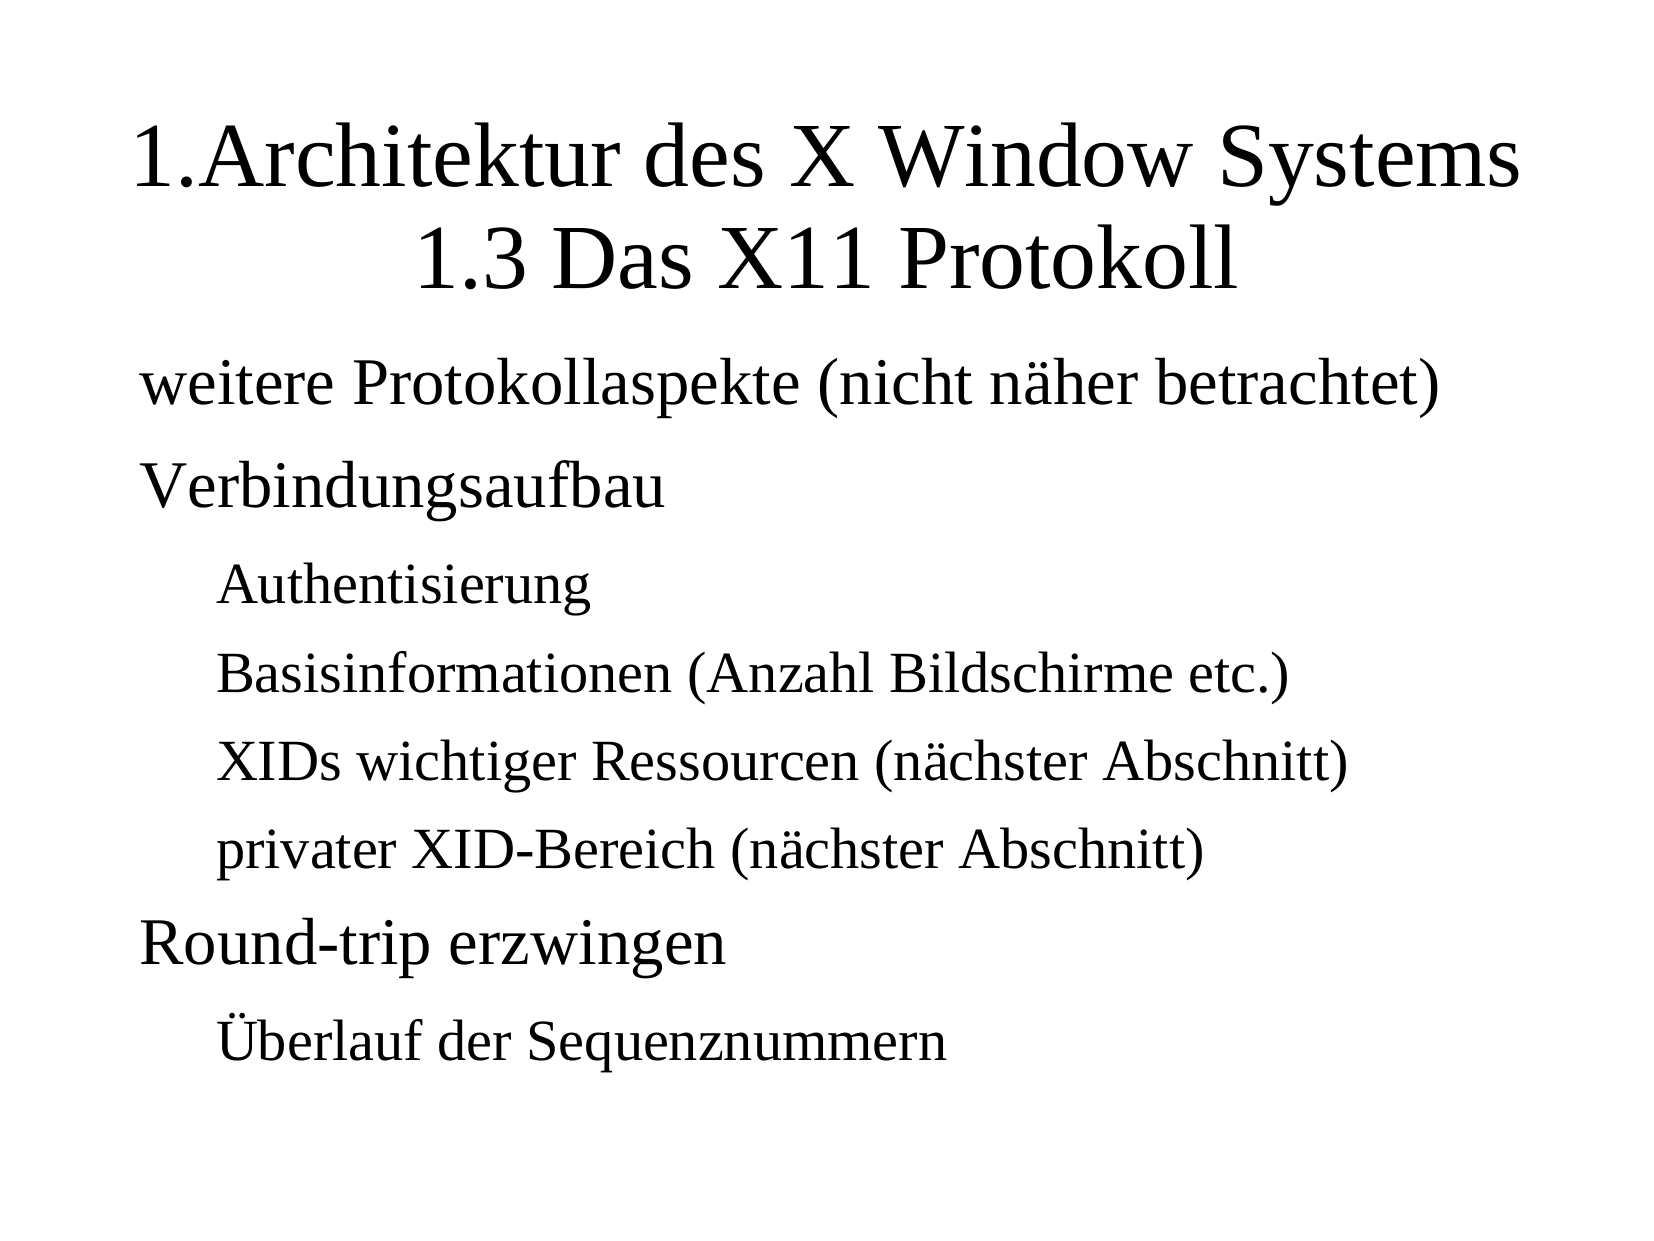

# 1.Architektur des X Window Systems 1.3 Das X11 Protokoll
weitere Protokollaspekte (nicht näher betrachtet)
Verbindungsaufbau
Authentisierung
Basisinformationen (Anzahl Bildschirme etc.)
XIDs wichtiger Ressourcen (nächster Abschnitt)
privater XID-Bereich (nächster Abschnitt)
Round-trip erzwingen
Überlauf der Sequenznummern